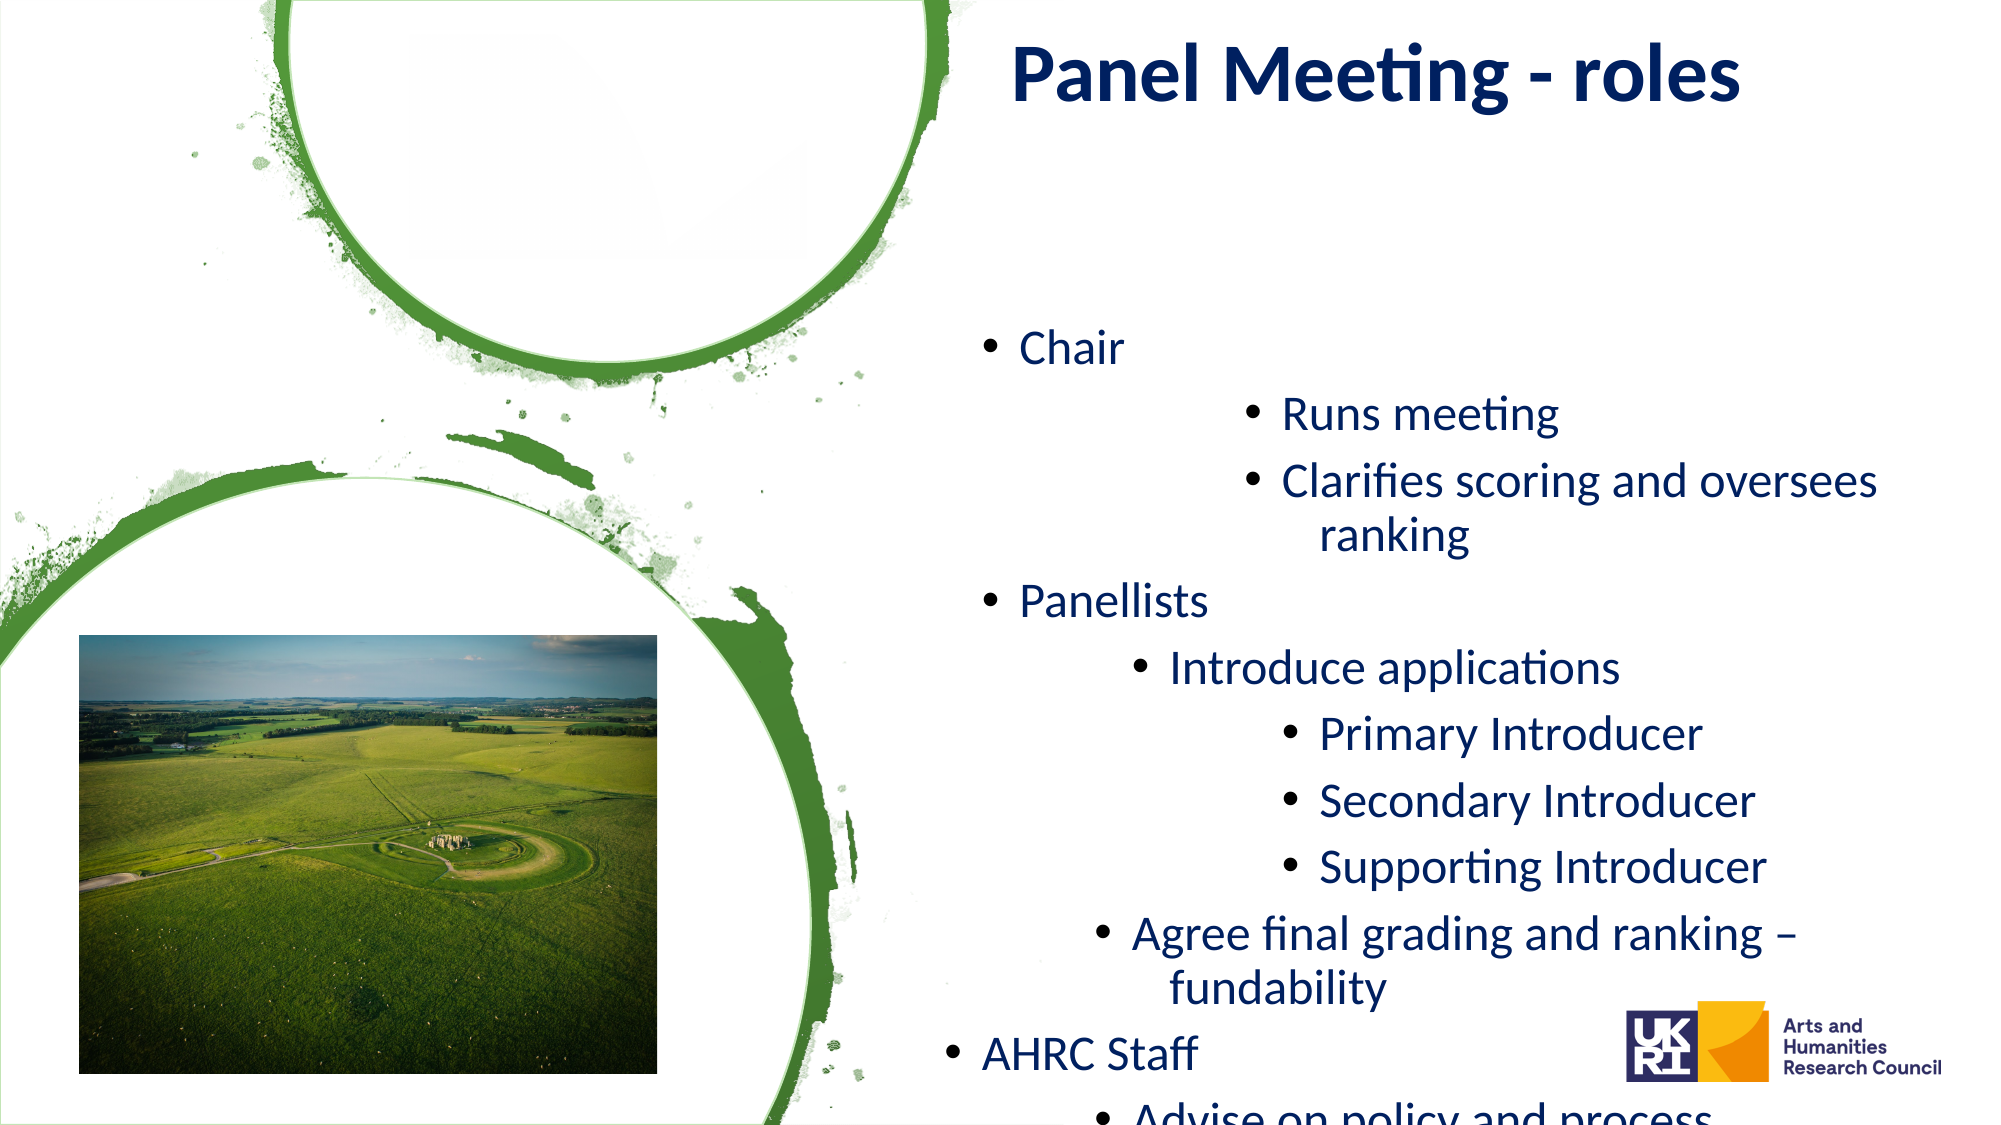

Panel Meeting - roles
Chair
Runs meeting
Clarifies scoring and oversees ranking
Panellists
Introduce applications
Primary Introducer
Secondary Introducer
Supporting Introducer
Agree final grading and ranking – fundability
AHRC Staff
Advise on policy and process questions
Executive team agrees final funding decisions